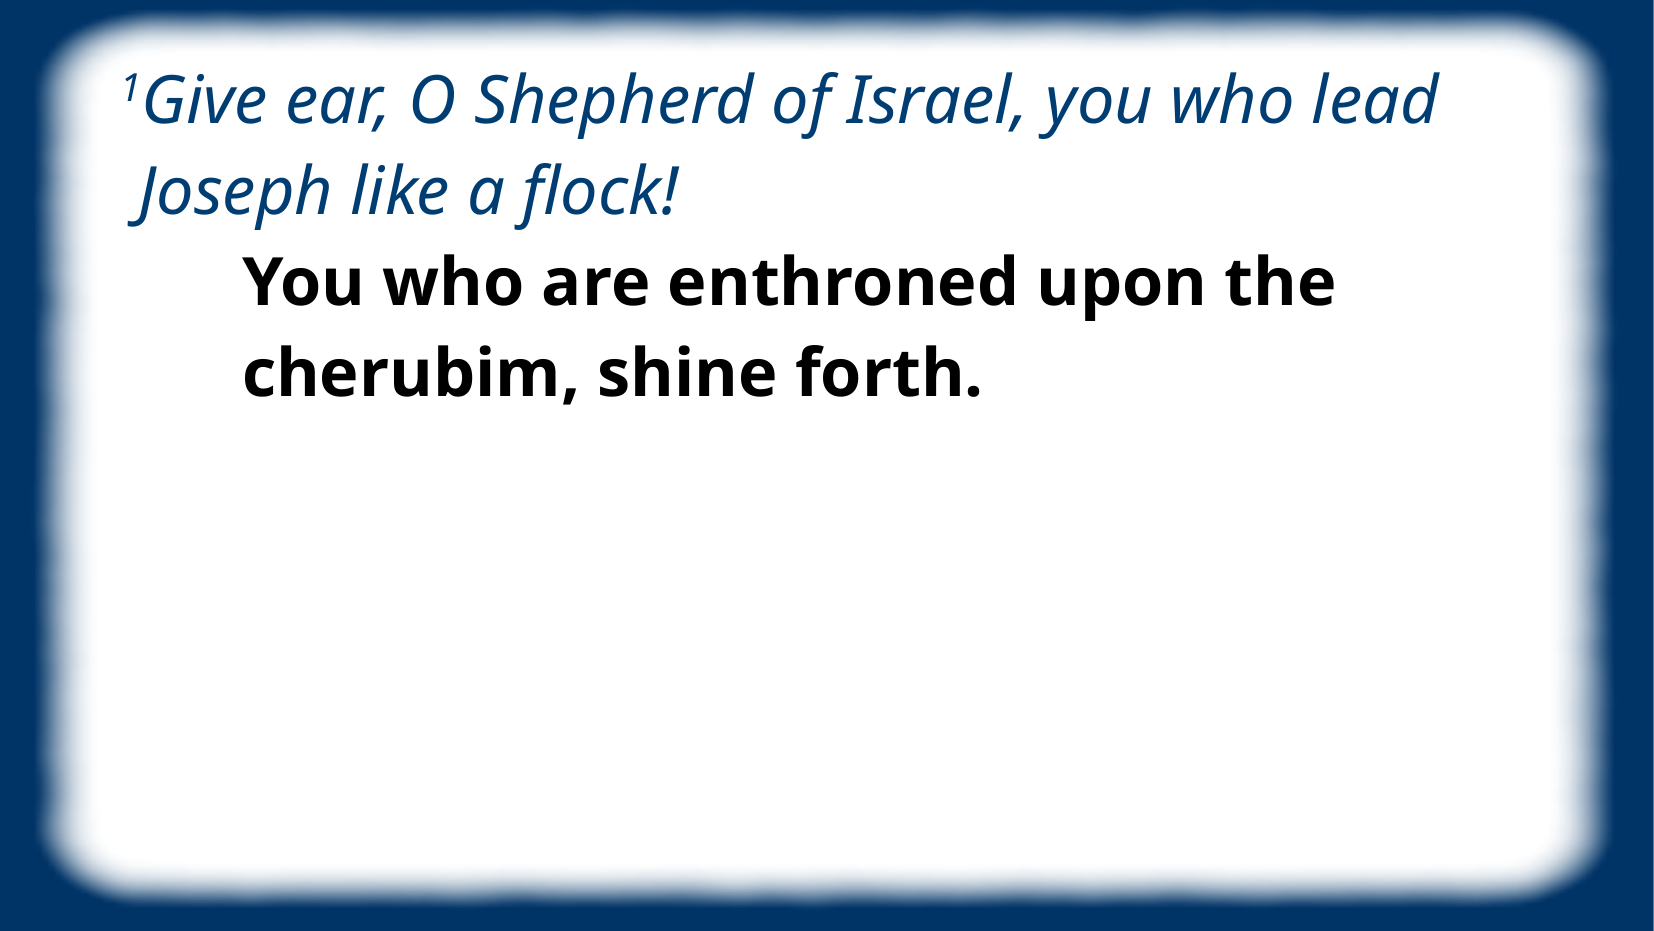

1Give ear, O Shepherd of Israel, you who lead
Joseph like a flock!
 You who are enthroned upon the
 cherubim, shine forth.